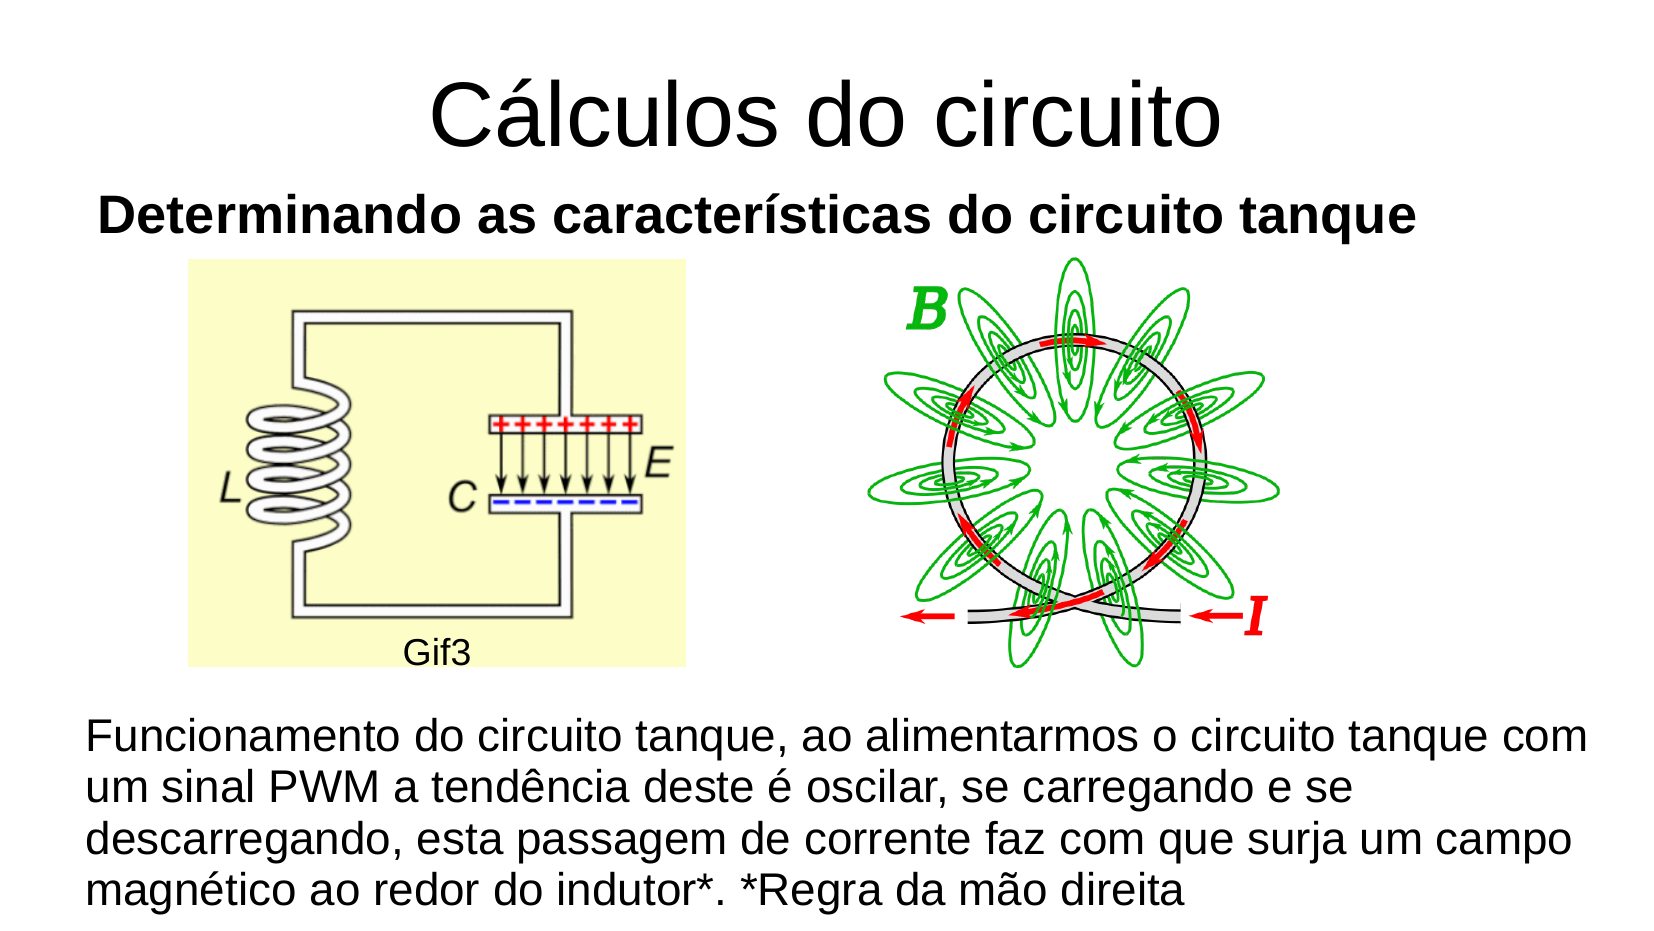

# Cálculos do circuito
Determinando as características do circuito tanque
Gif3
Funcionamento do circuito tanque, ao alimentarmos o circuito tanque com um sinal PWM a tendência deste é oscilar, se carregando e se descarregando, esta passagem de corrente faz com que surja um campo magnético ao redor do indutor*. *Regra da mão direita